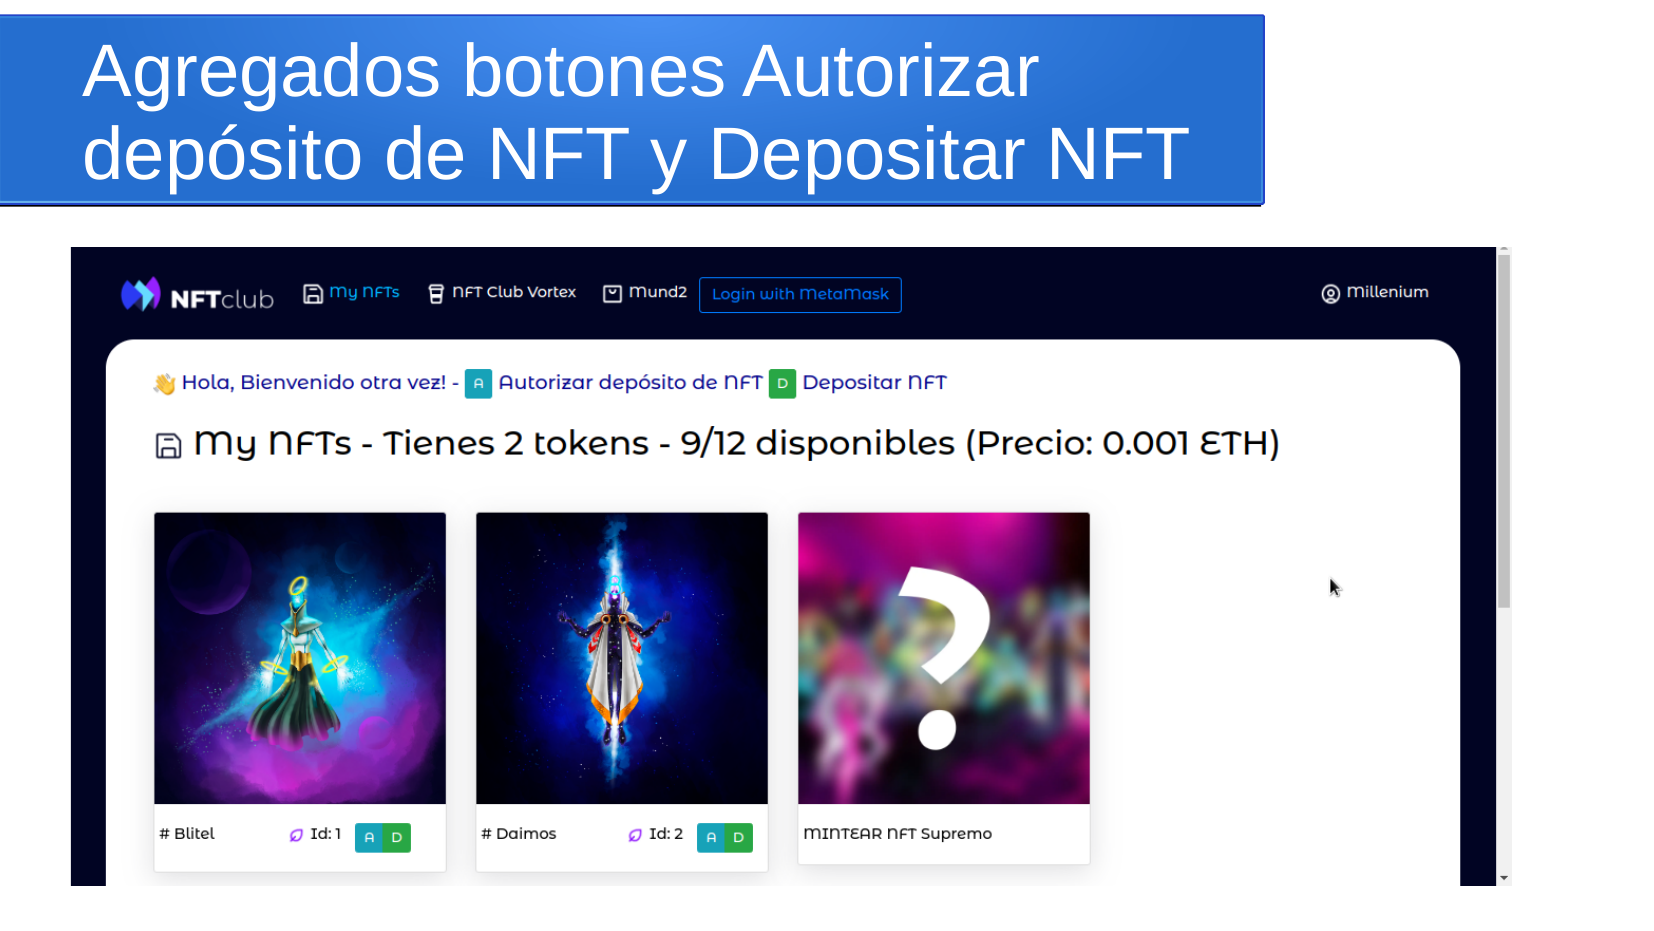

# Agregados botones Autorizar depósito de NFT y Depositar NFT